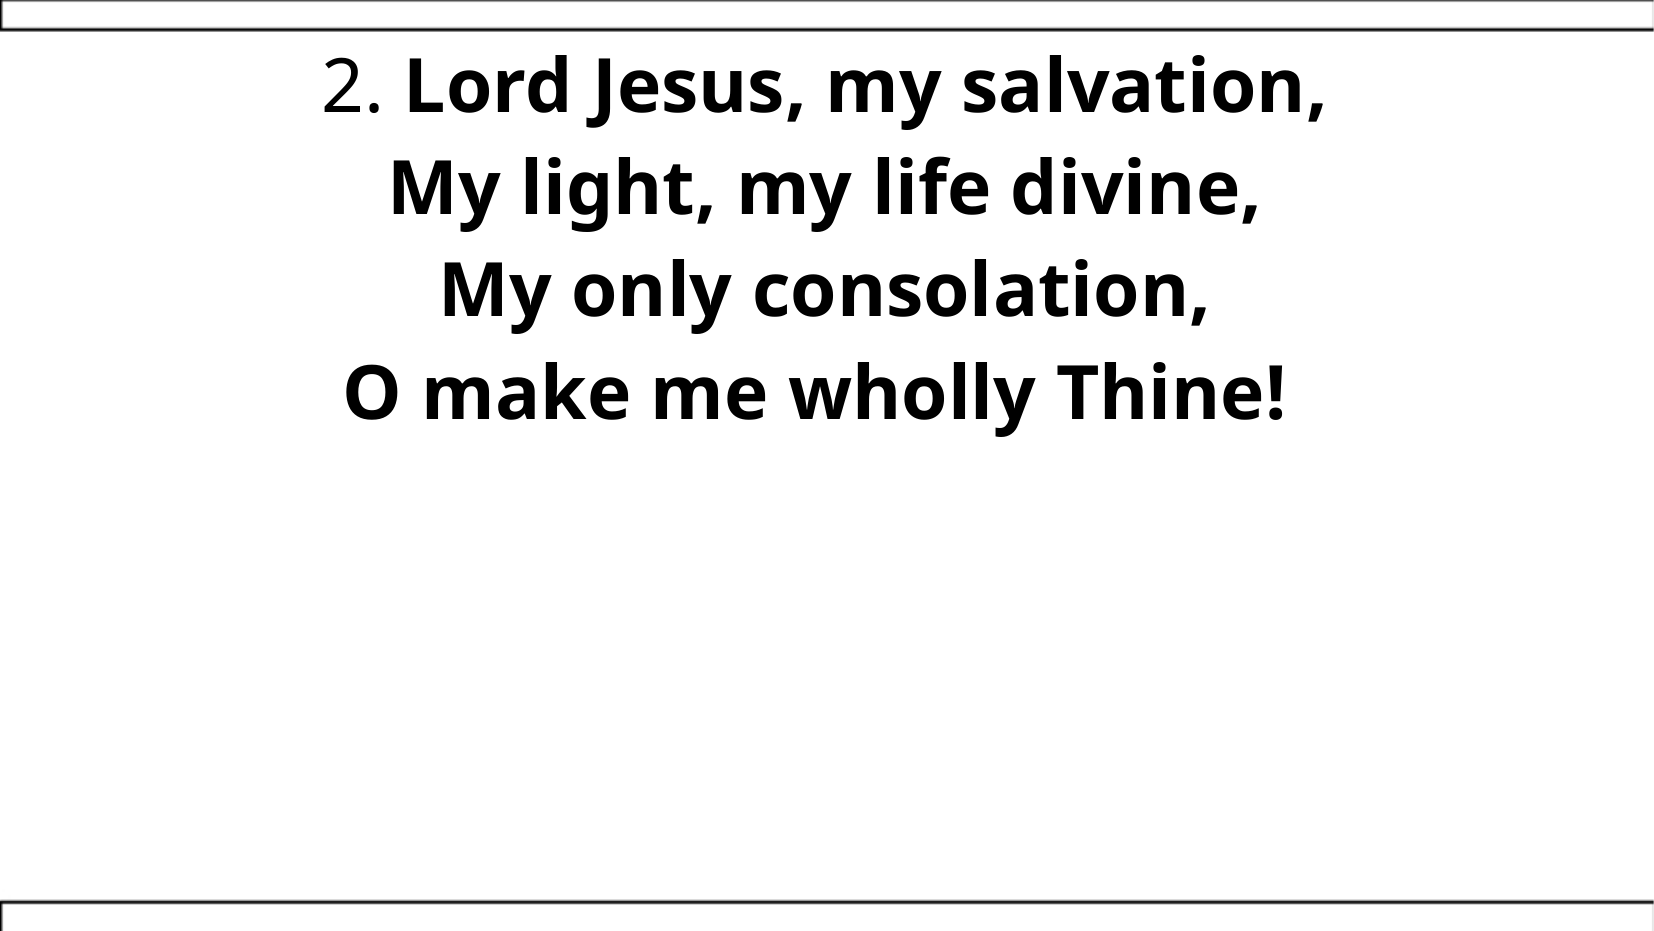

2. Lord Jesus, my salvation,
My light, my life divine,
My only consolation,
O make me wholly Thine!